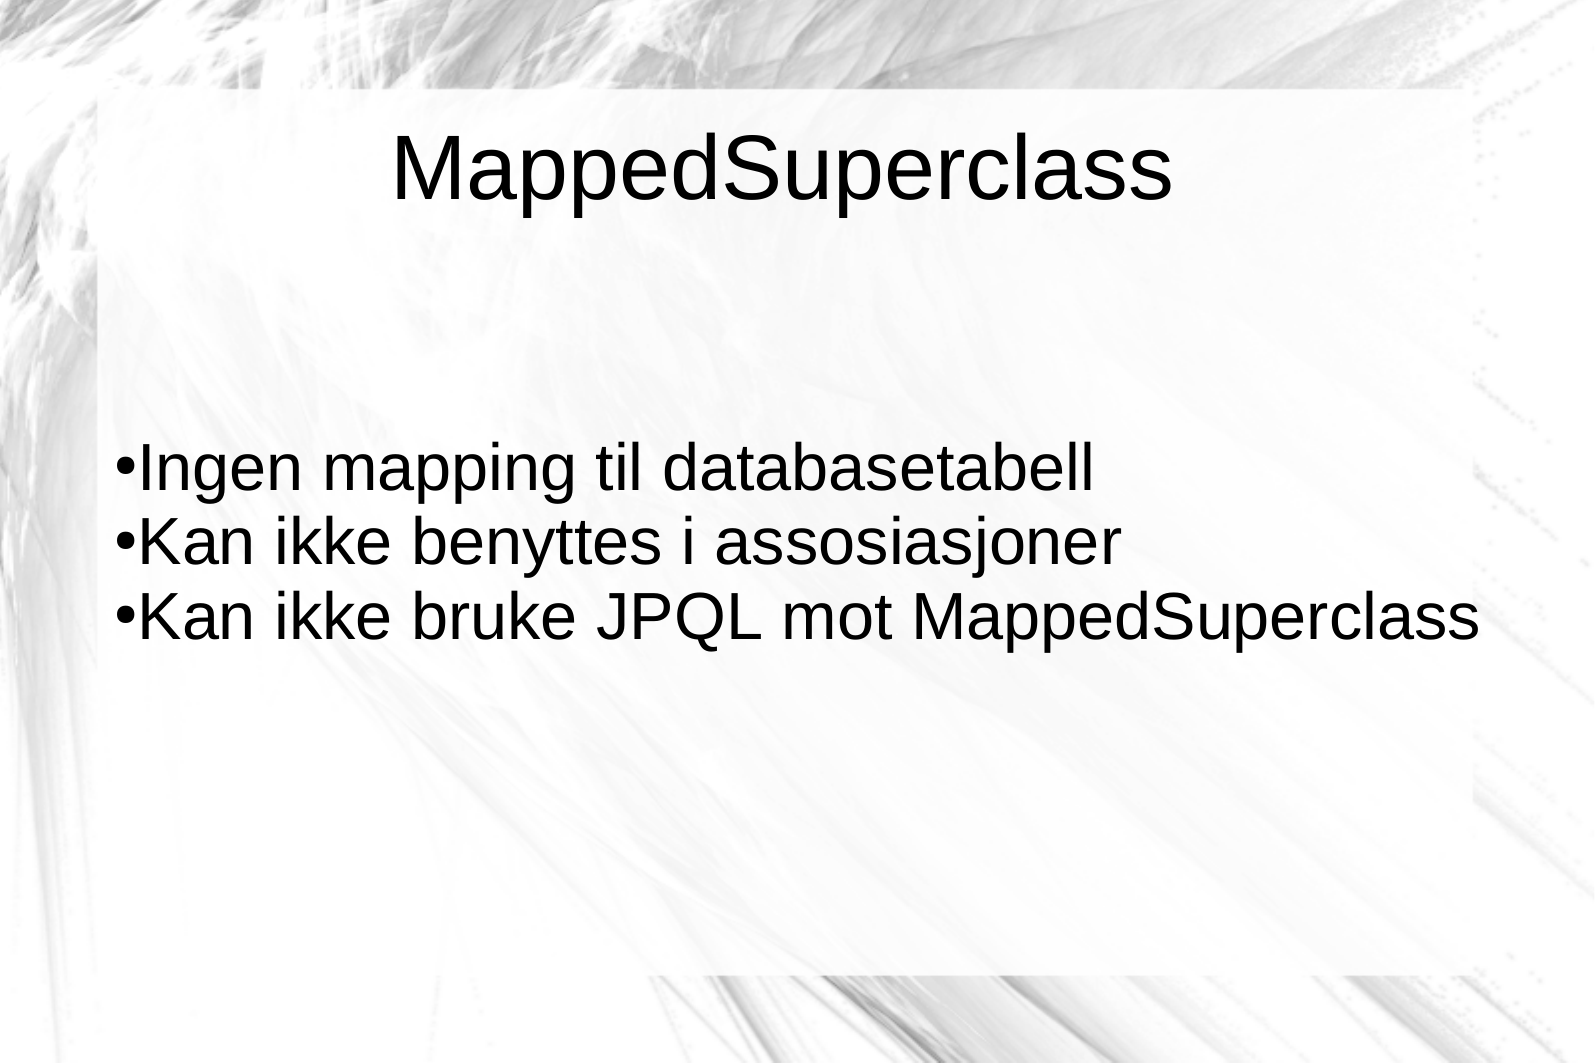

# MappedSuperclass
Ingen mapping til databasetabell
Kan ikke benyttes i assosiasjoner
Kan ikke bruke JPQL mot MappedSuperclass